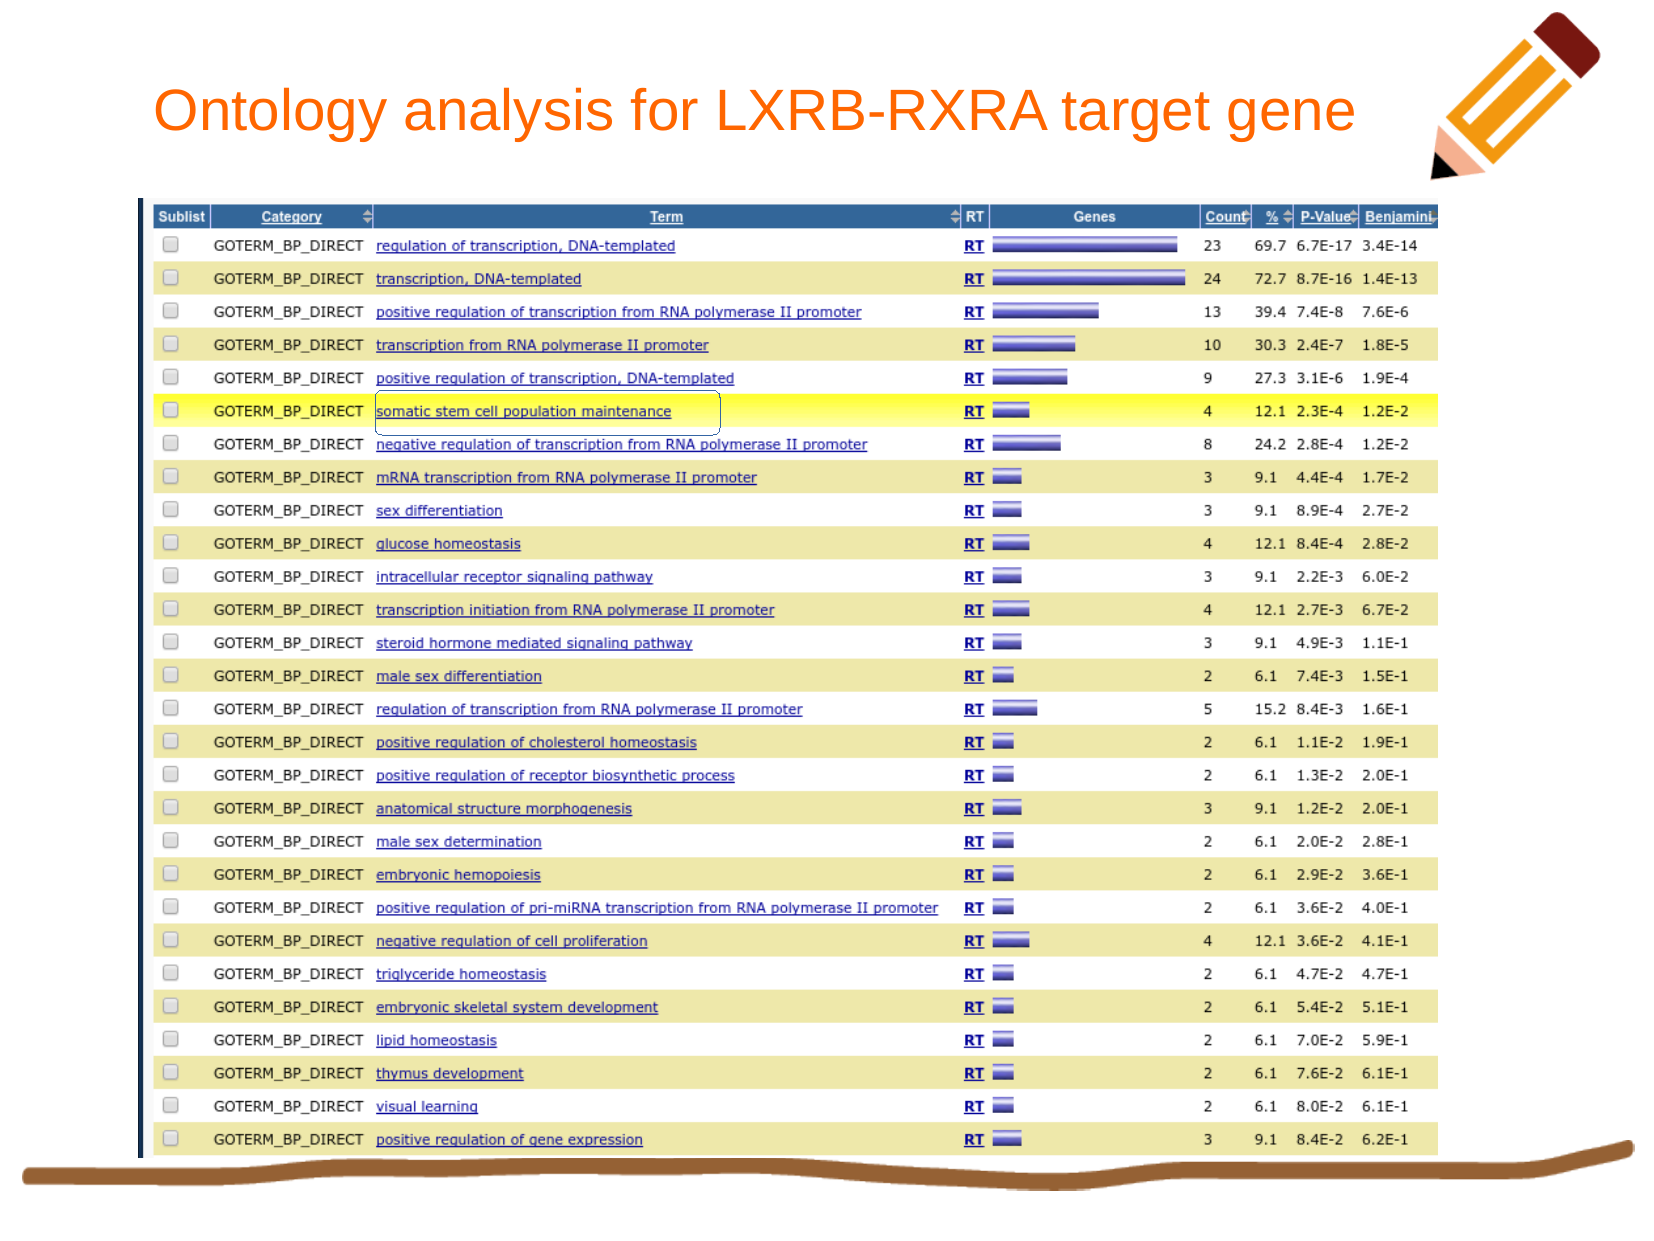

# Ontology analysis for LXRB-RXRA target gene